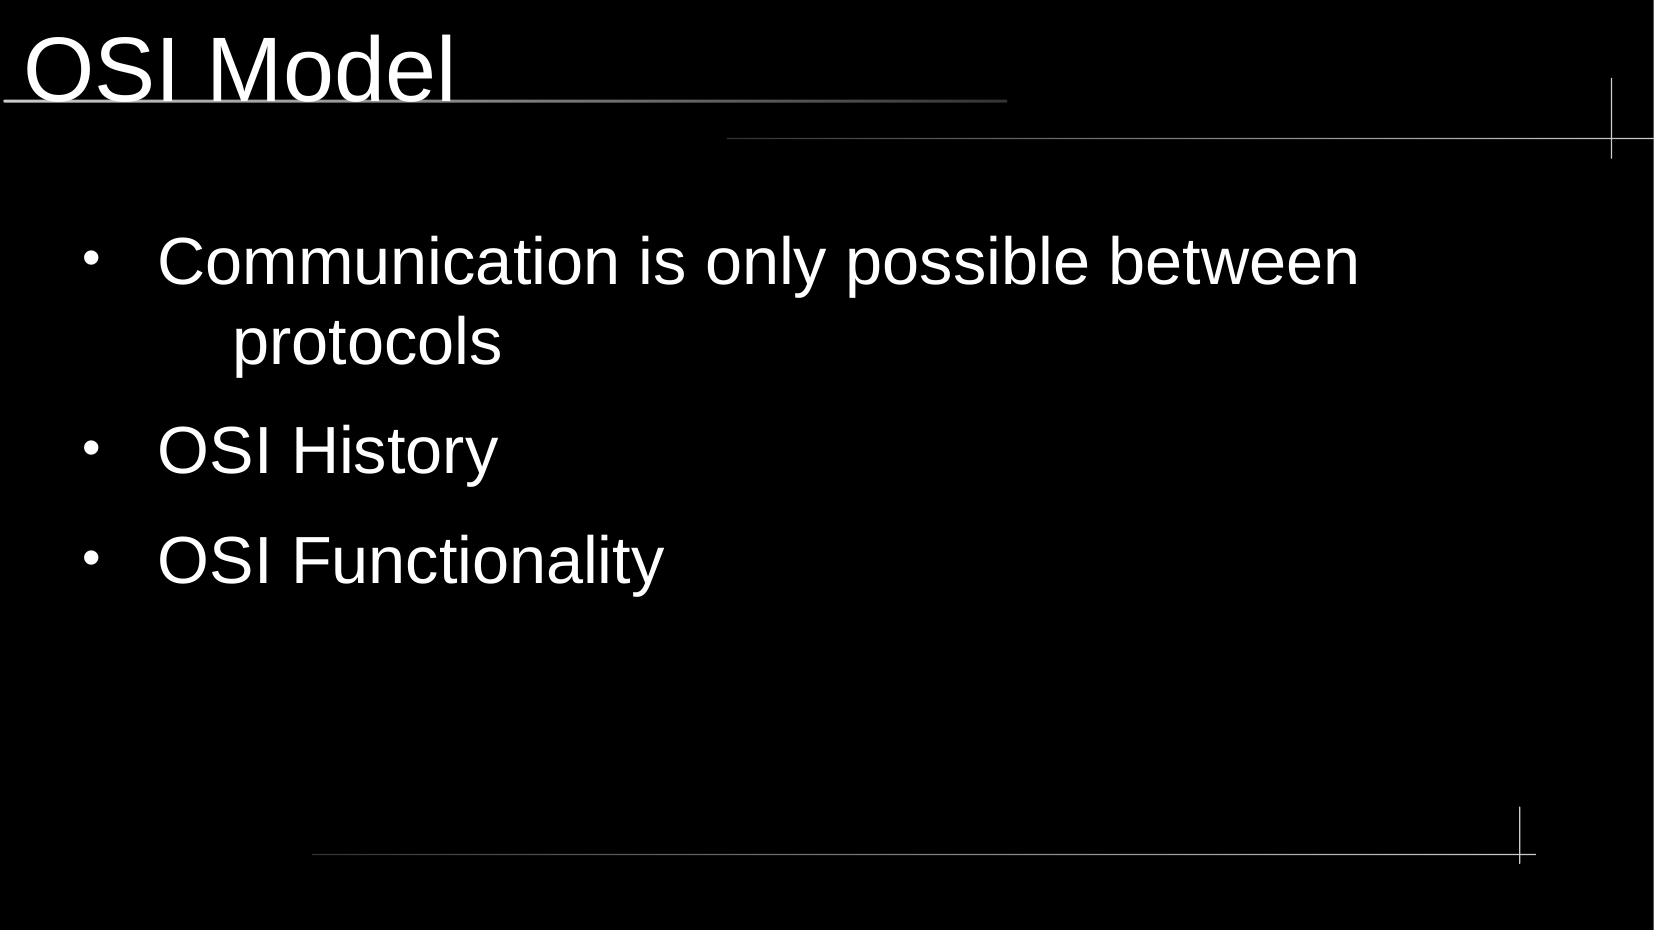

# OSI Model
Communication is only possible between protocols
OSI History
OSI Functionality